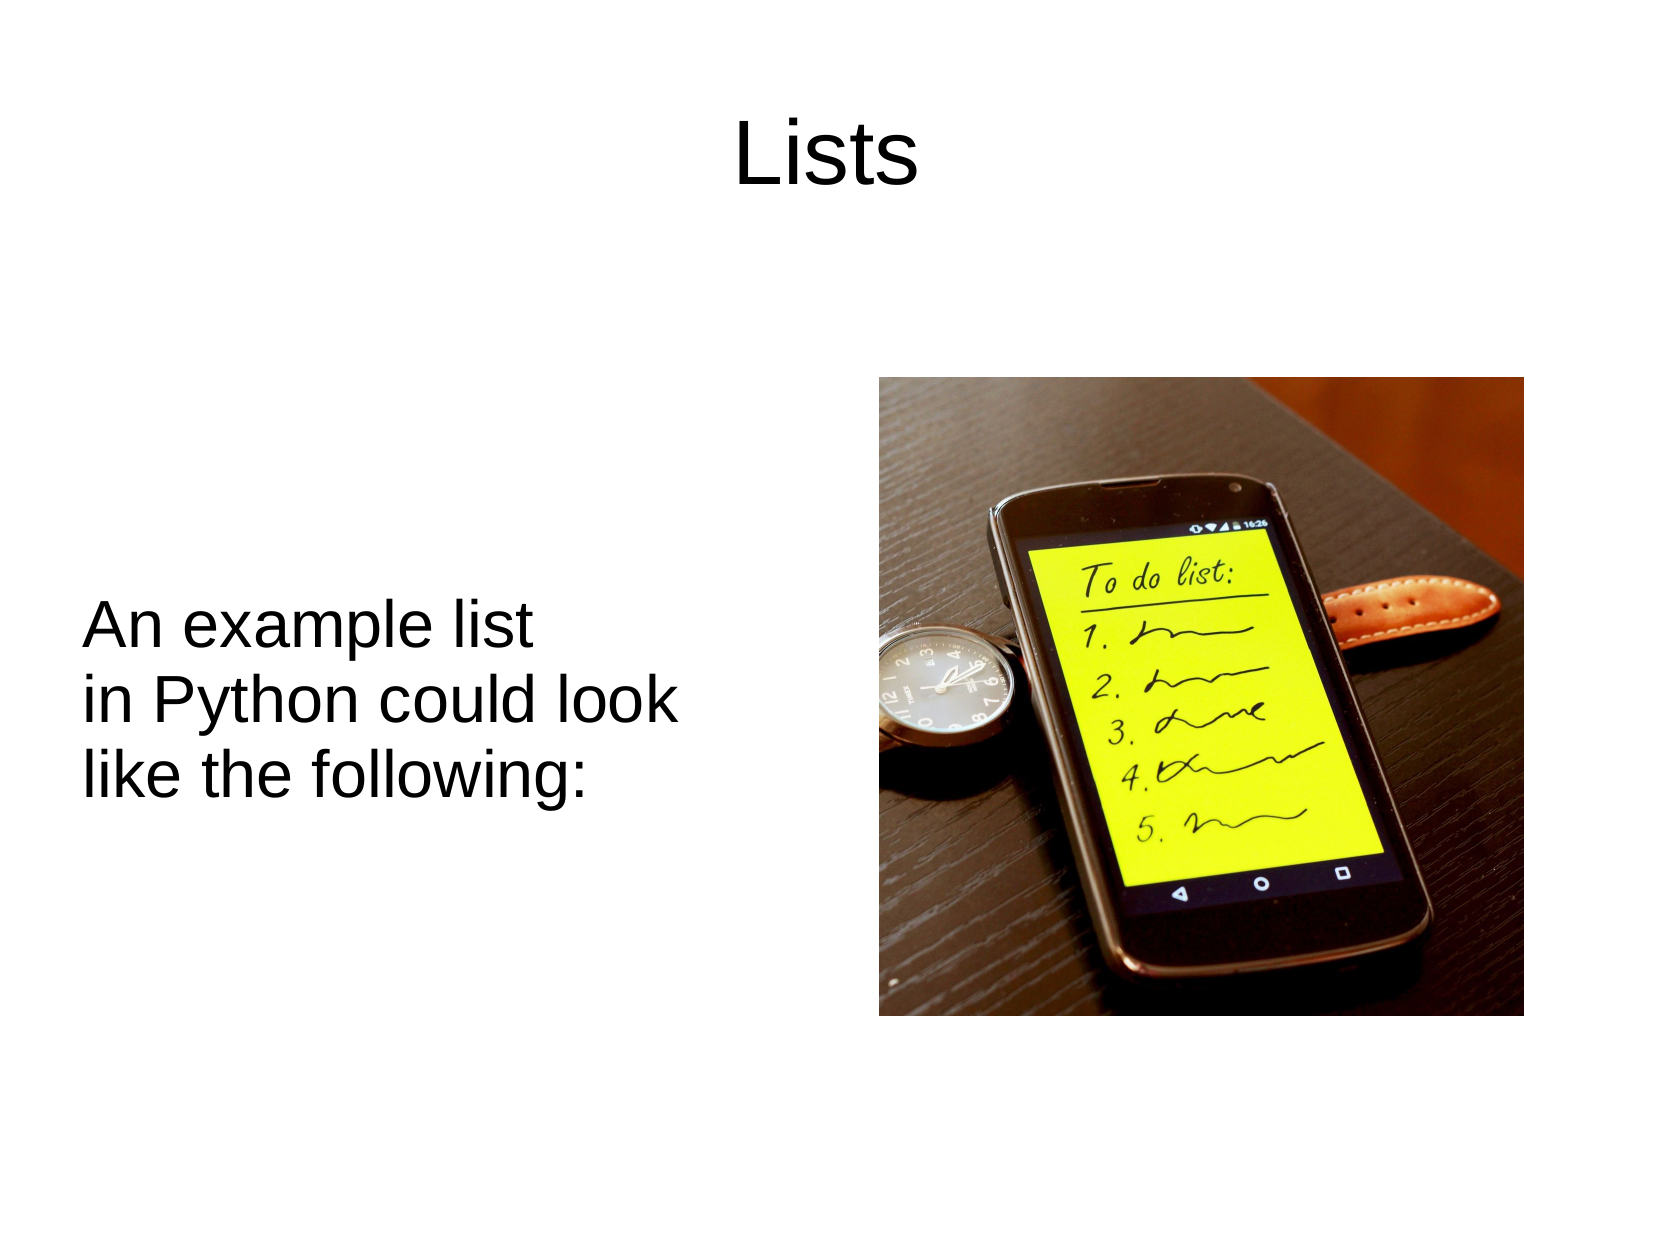

# Lists
An example list
in Python could look
like the following: